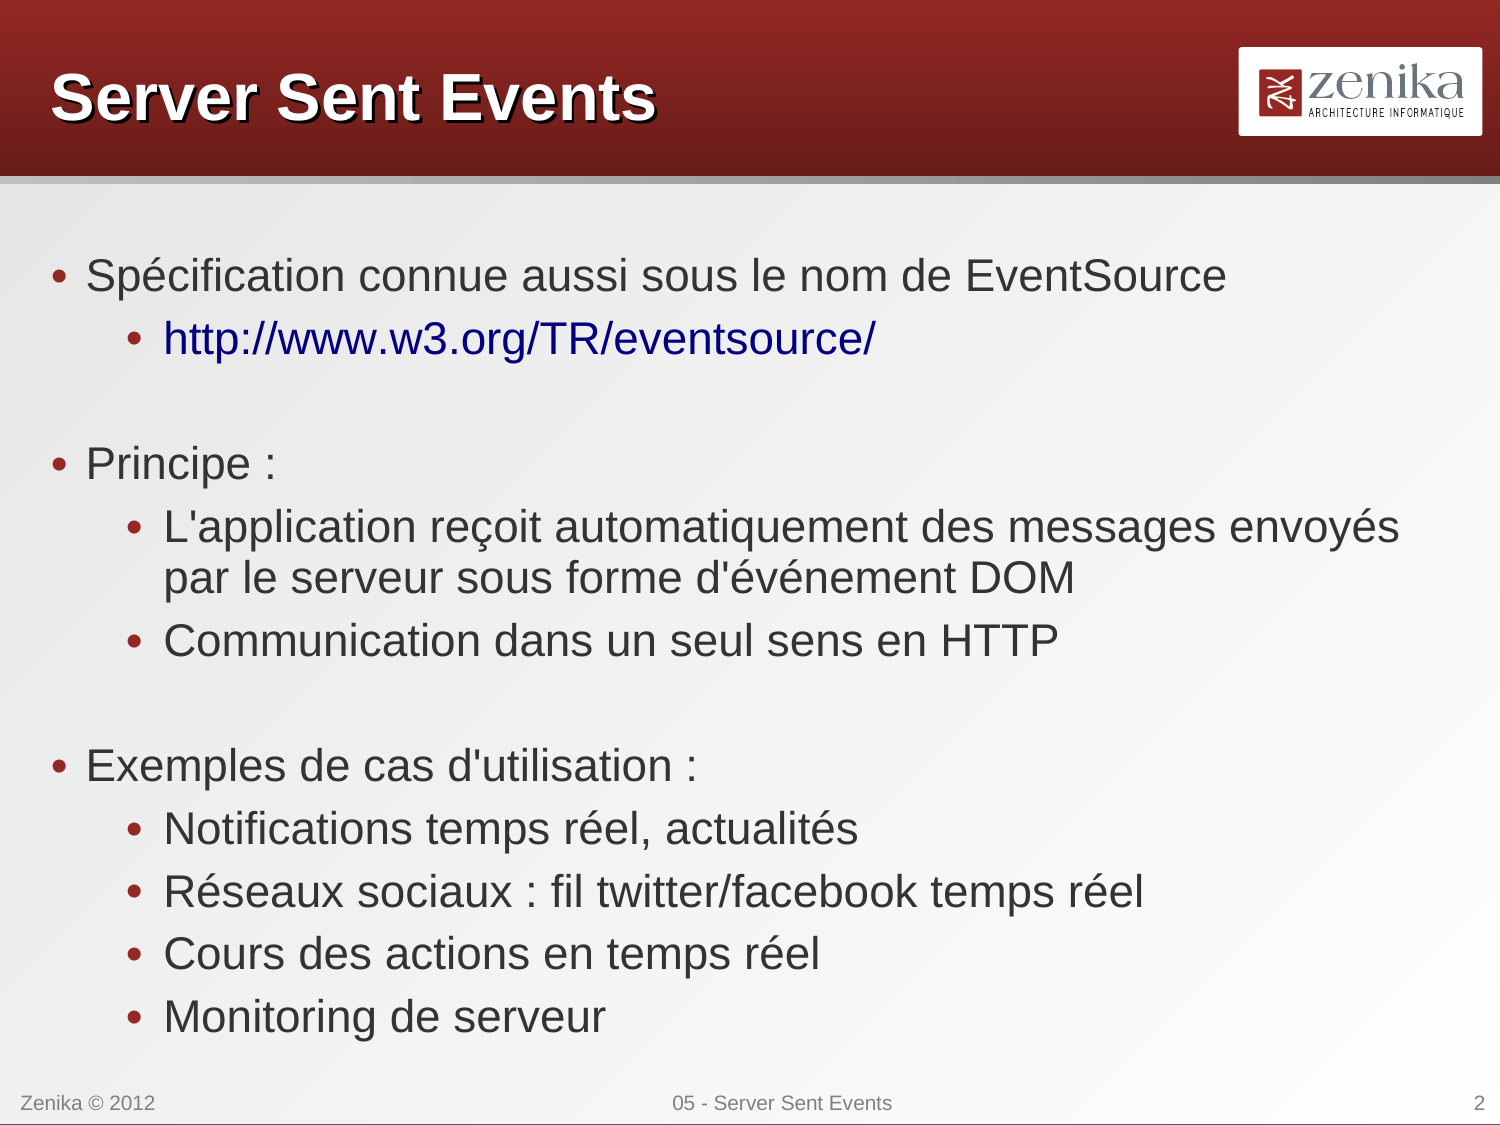

# Server Sent Events
Spécification connue aussi sous le nom de EventSource
http://www.w3.org/TR/eventsource/
Principe :
L'application reçoit automatiquement des messages envoyés par le serveur sous forme d'événement DOM
Communication dans un seul sens en HTTP
Exemples de cas d'utilisation :
Notifications temps réel, actualités
Réseaux sociaux : fil twitter/facebook temps réel
Cours des actions en temps réel
Monitoring de serveur